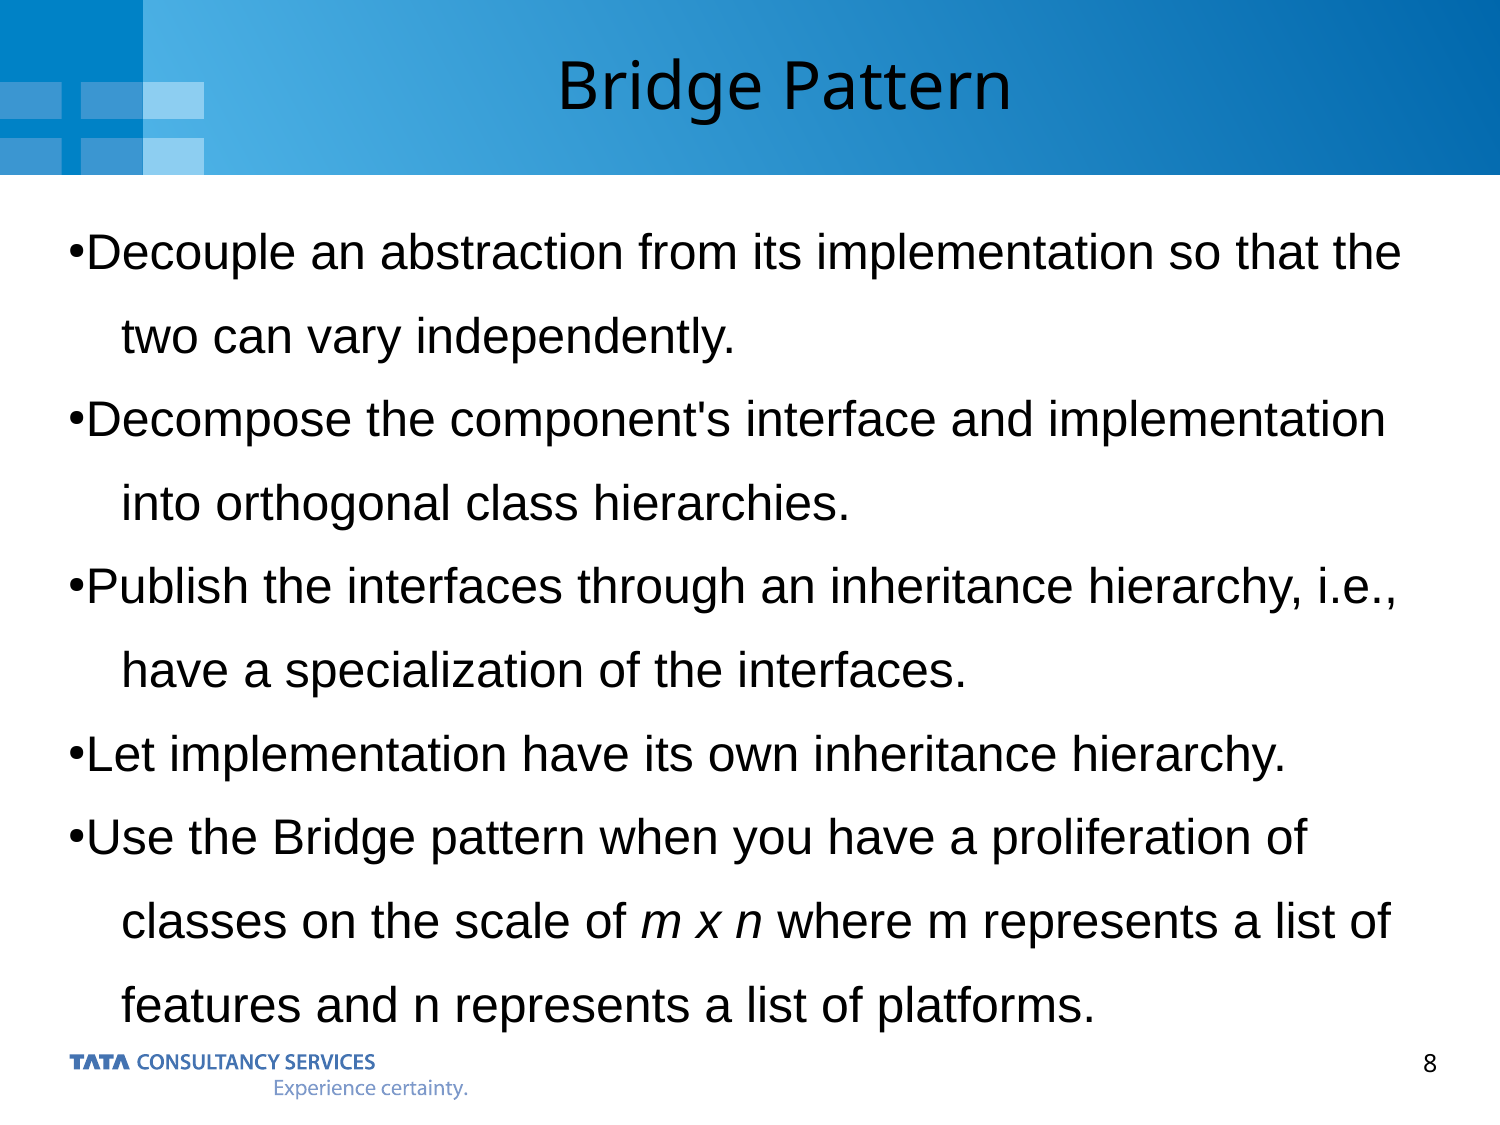

Bridge Pattern
Decouple an abstraction from its implementation so that the two can vary independently.
Decompose the component's interface and implementation into orthogonal class hierarchies.
Publish the interfaces through an inheritance hierarchy, i.e., have a specialization of the interfaces.
Let implementation have its own inheritance hierarchy.
Use the Bridge pattern when you have a proliferation of classes on the scale of m x n where m represents a list of features and n represents a list of platforms.